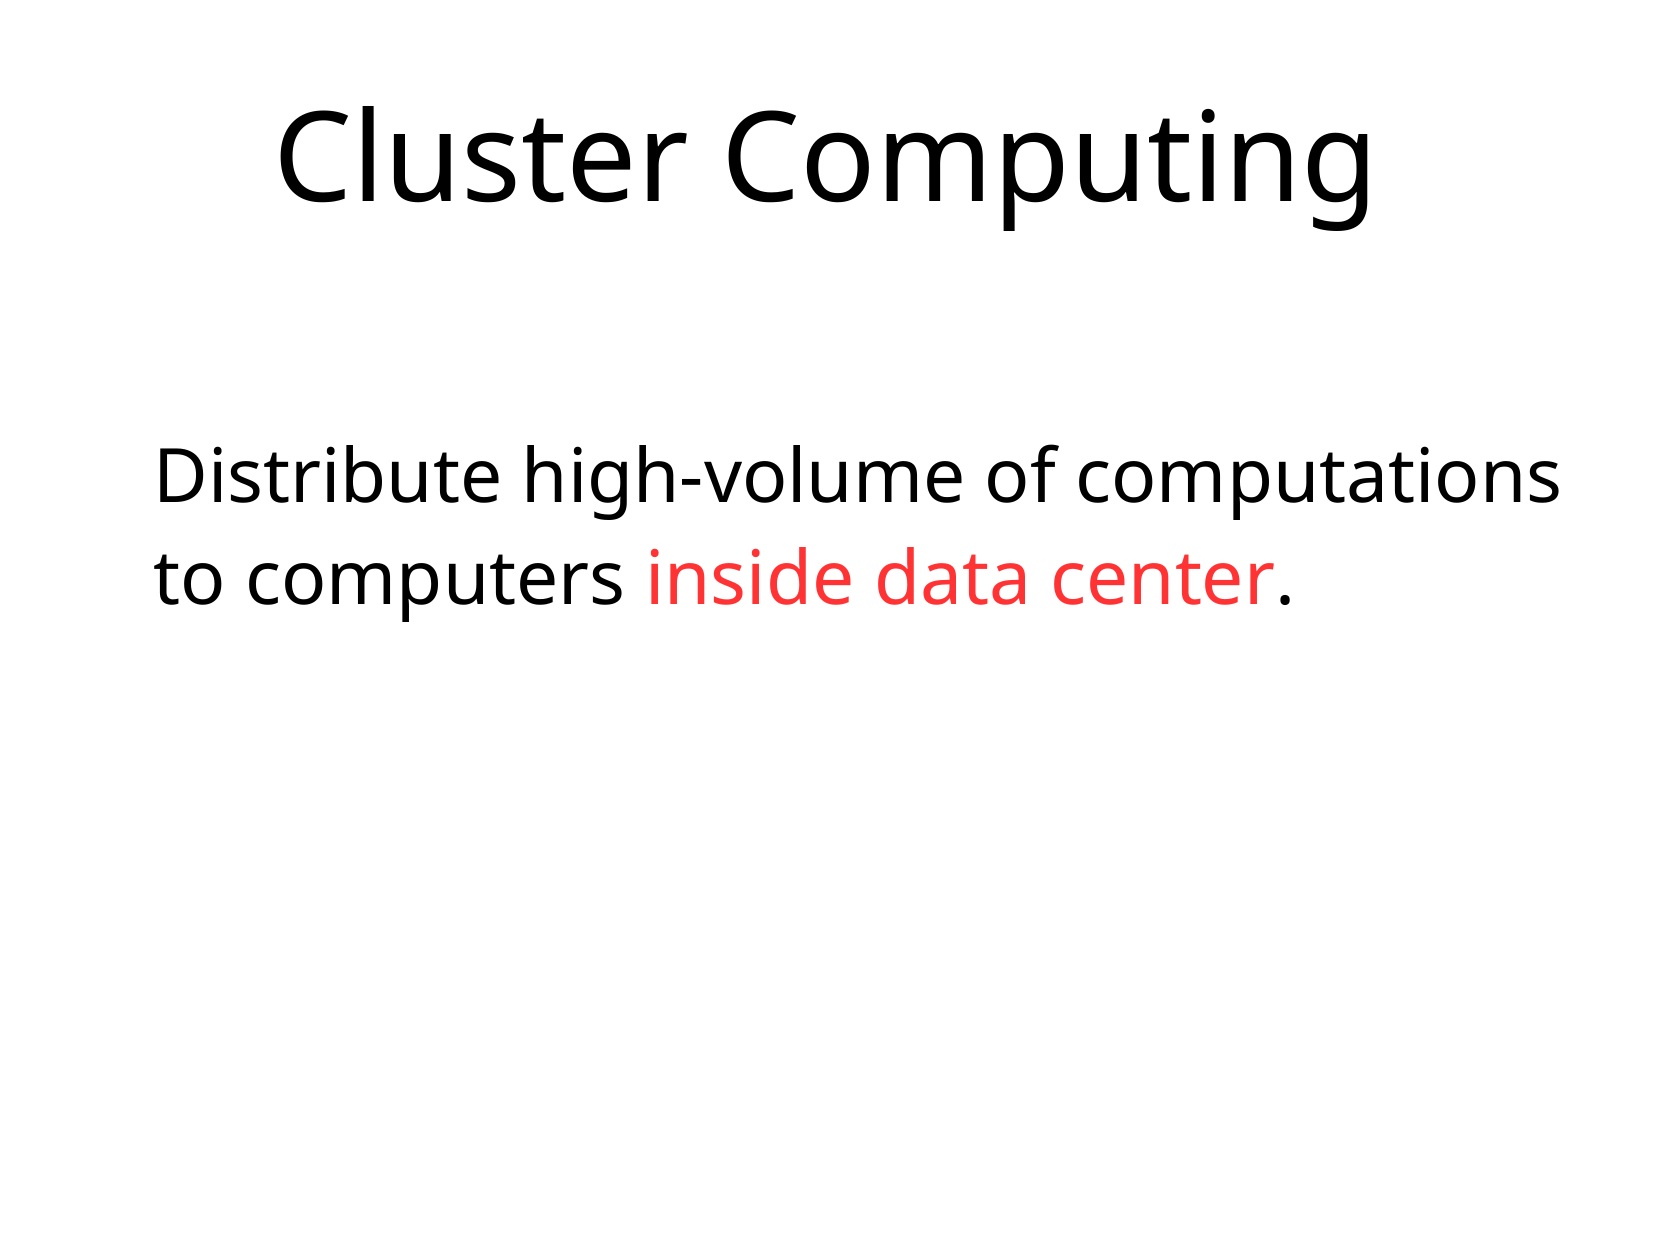

# Cluster Computing
Distribute high-volume of computations to computers inside data center.